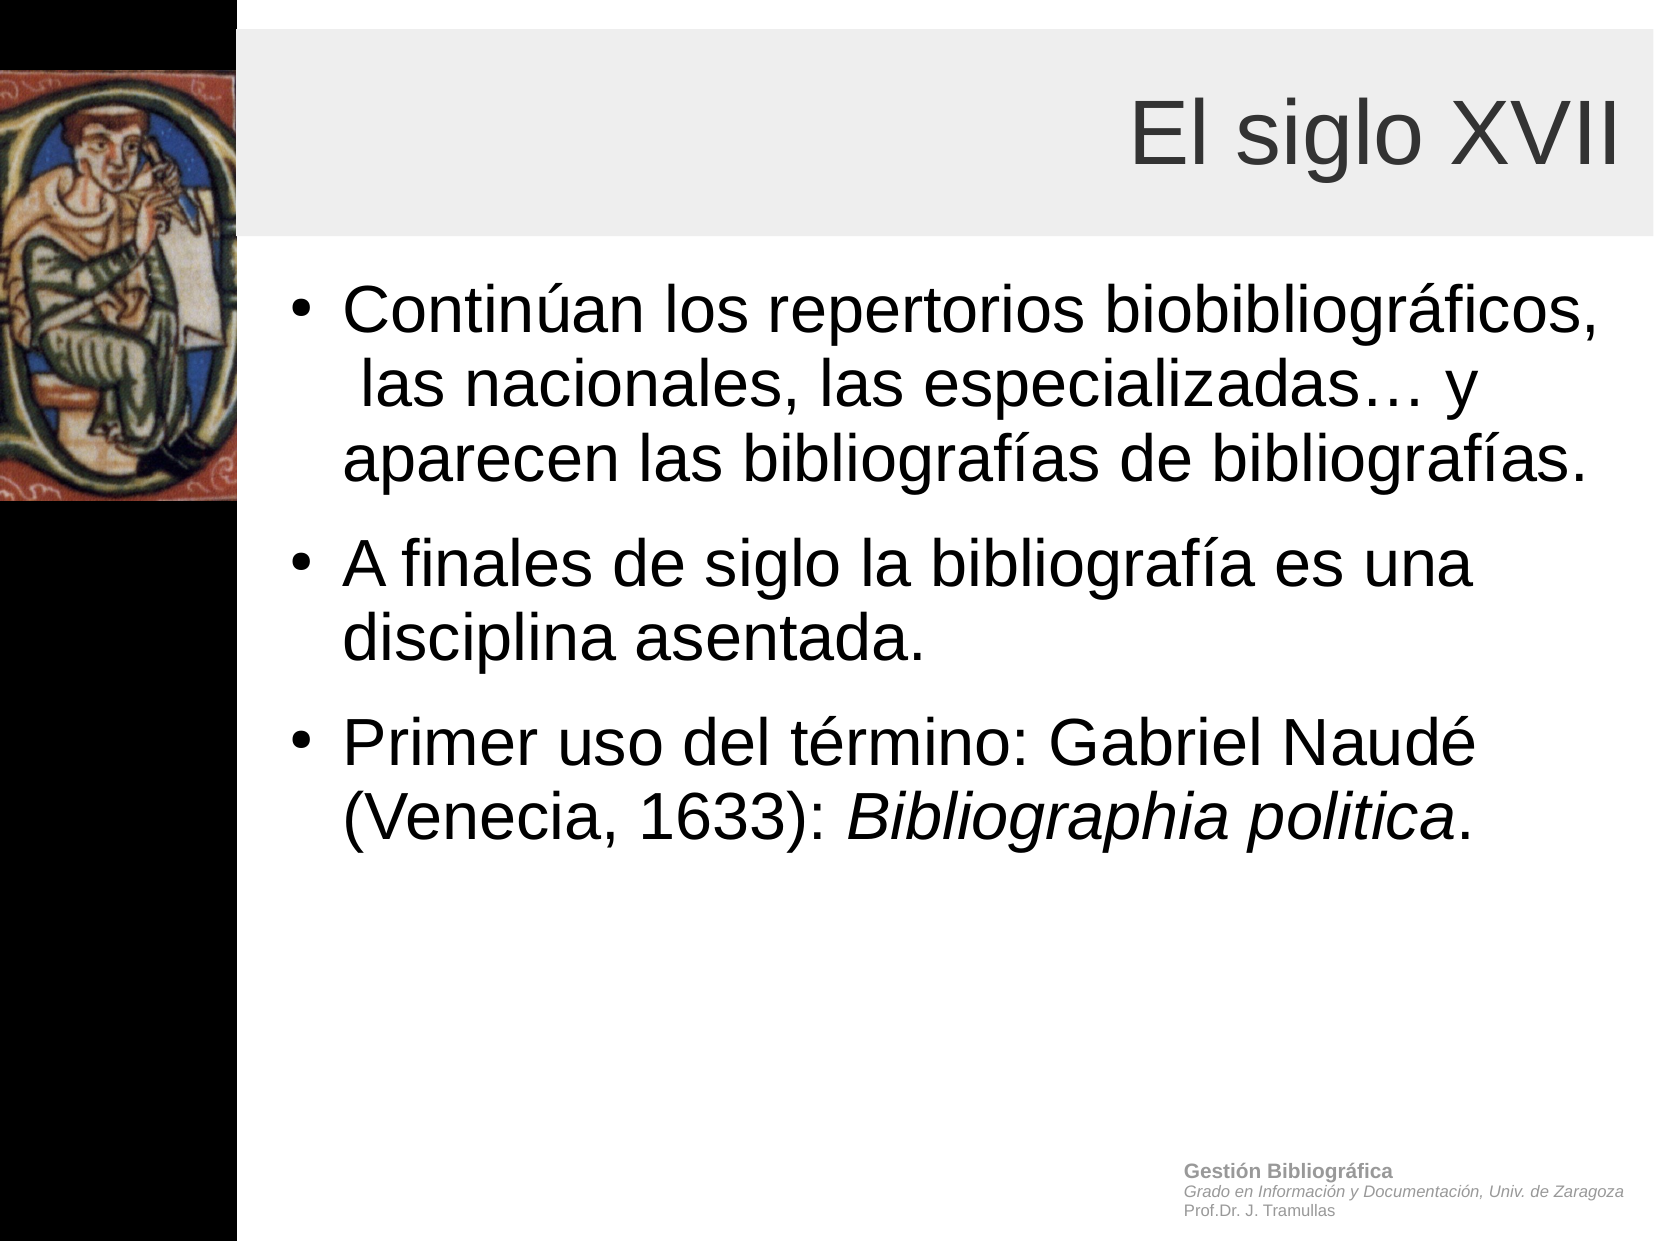

# El siglo XVII
Continúan los repertorios biobibliográficos, las nacionales, las especializadas… y aparecen las bibliografías de bibliografías.
A finales de siglo la bibliografía es una disciplina asentada.
Primer uso del término: Gabriel Naudé (Venecia, 1633): Bibliographia politica.